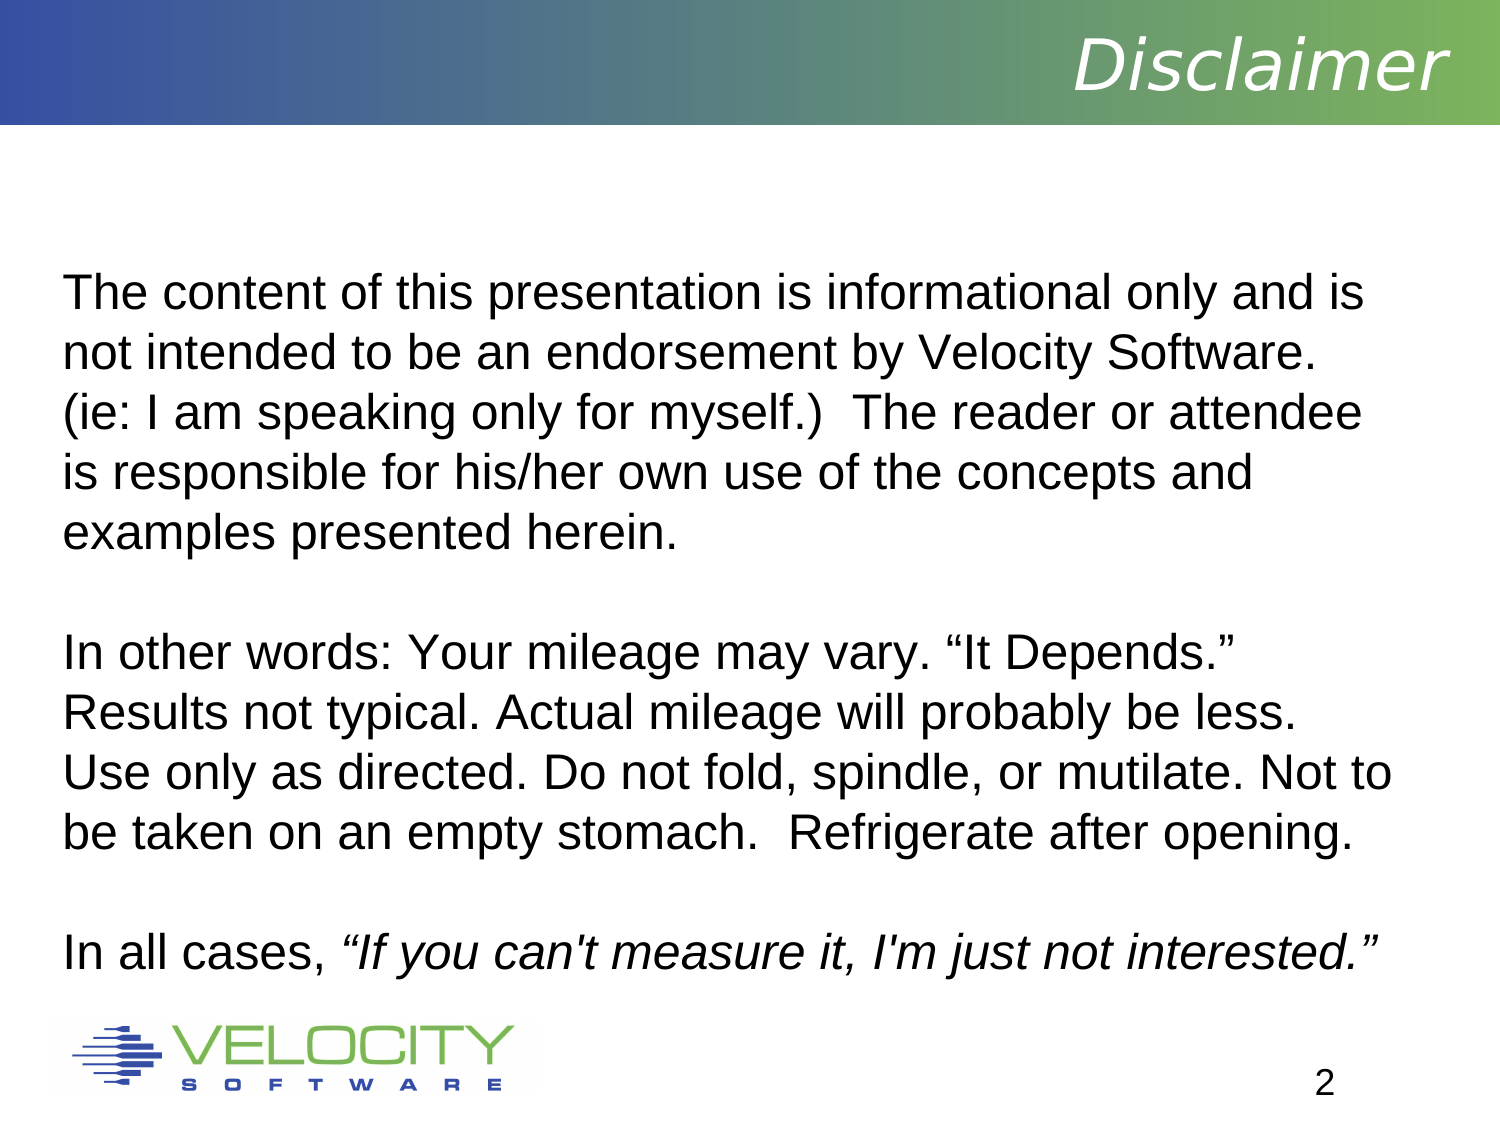

# Disclaimer
The content of this presentation is informational only and is not intended to be an endorsement by Velocity Software.
(ie: I am speaking only for myself.) The reader or attendee
is responsible for his/her own use of the concepts and examples presented herein.
In other words: Your mileage may vary. “It Depends.”
Results not typical. Actual mileage will probably be less.
Use only as directed. Do not fold, spindle, or mutilate. Not to be taken on an empty stomach. Refrigerate after opening.
In all cases, “If you can't measure it, I'm just not interested.”
2